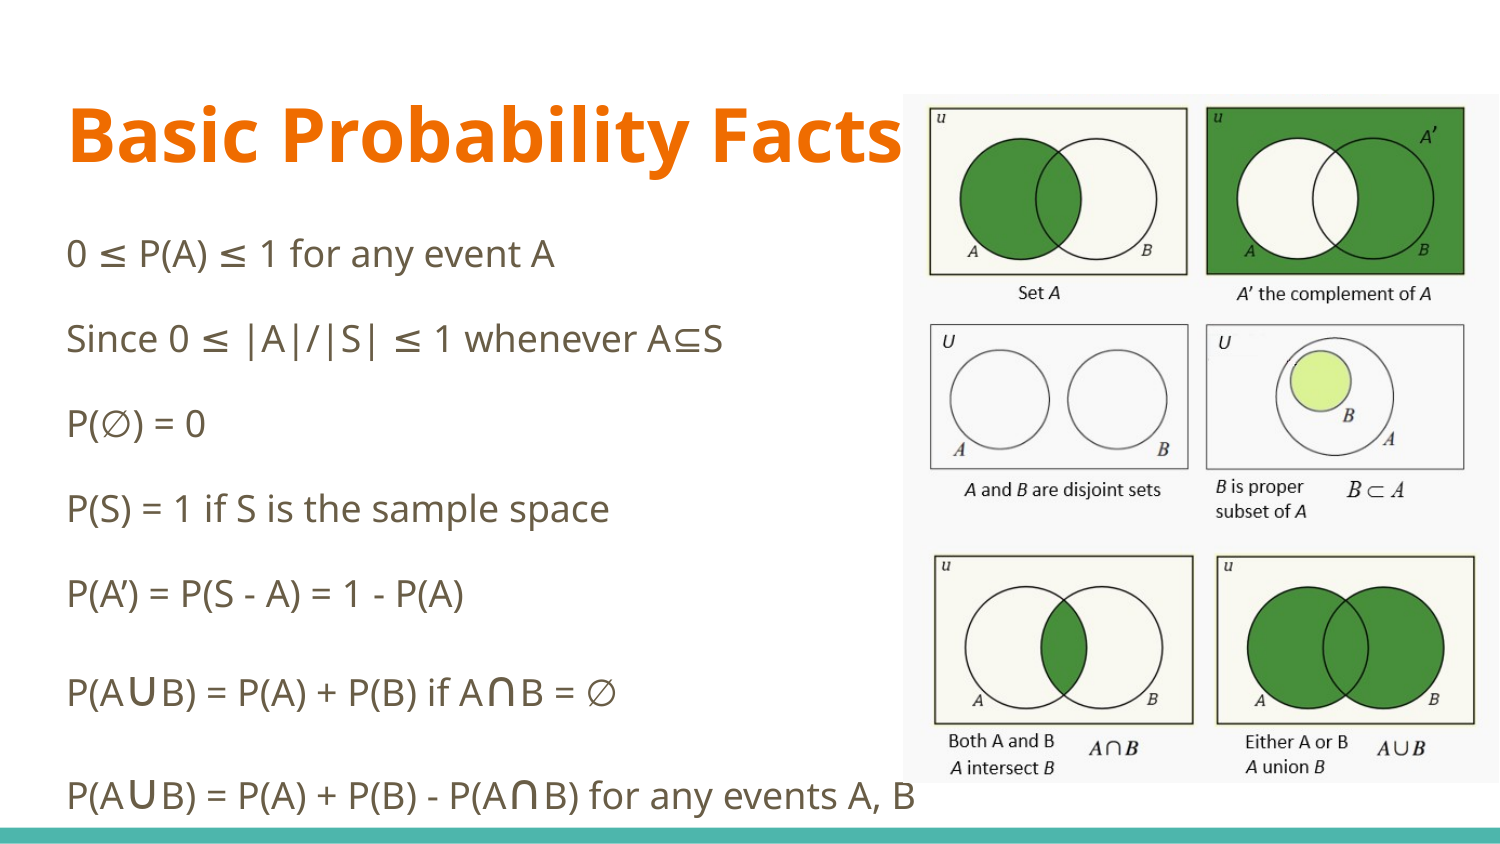

# Basic Probability Facts
0 ≤ P(A) ≤ 1 for any event A
Since 0 ≤ |A|/|S| ≤ 1 whenever A⊆S
P(∅) = 0
P(S) = 1 if S is the sample space
P(A’) = P(S - A) = 1 - P(A)
P(A∪B) = P(A) + P(B) if A∩B = ∅
P(A∪B) = P(A) + P(B) - P(A∩B) for any events A, B